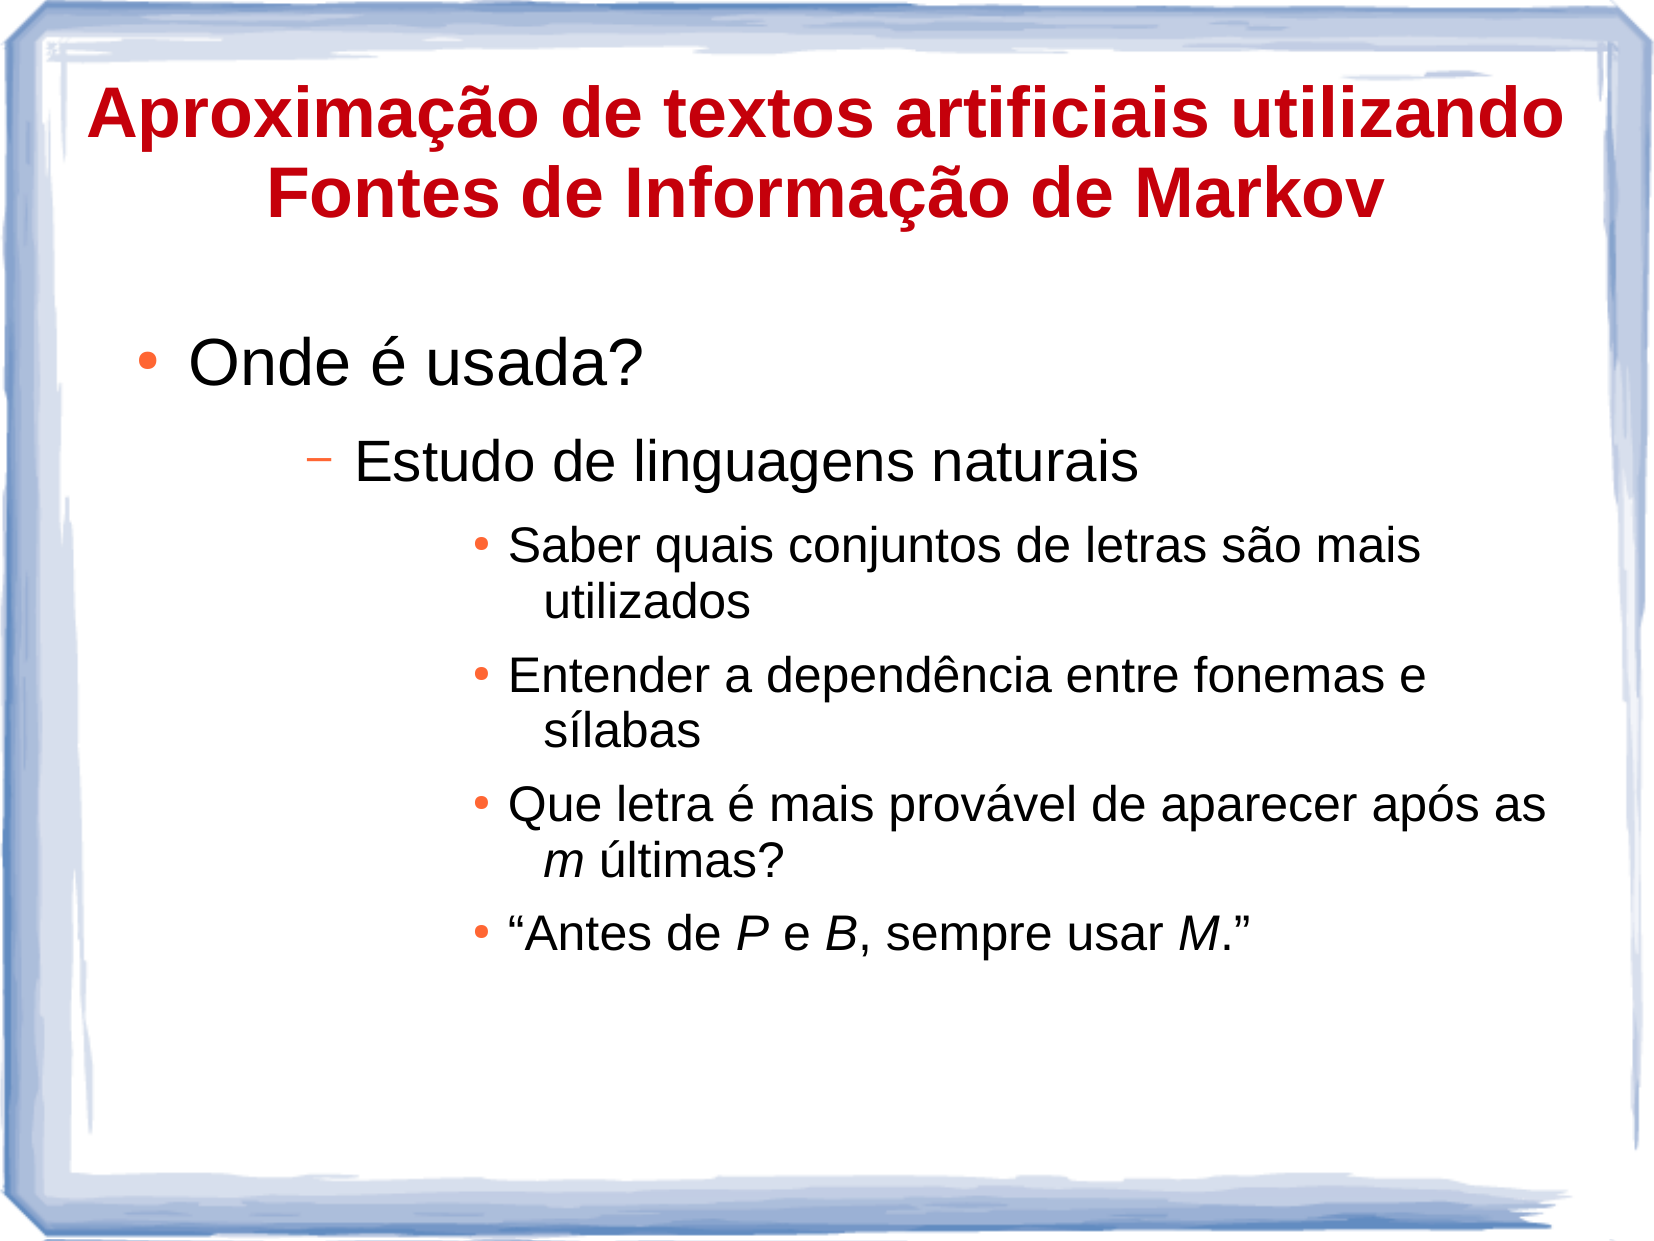

# Aproximação de textos artificiais utilizando Fontes de Informação de Markov
Onde é usada?
Estudo de linguagens naturais
Saber quais conjuntos de letras são mais utilizados
Entender a dependência entre fonemas e sílabas
Que letra é mais provável de aparecer após as m últimas?
“Antes de P e B, sempre usar M.”